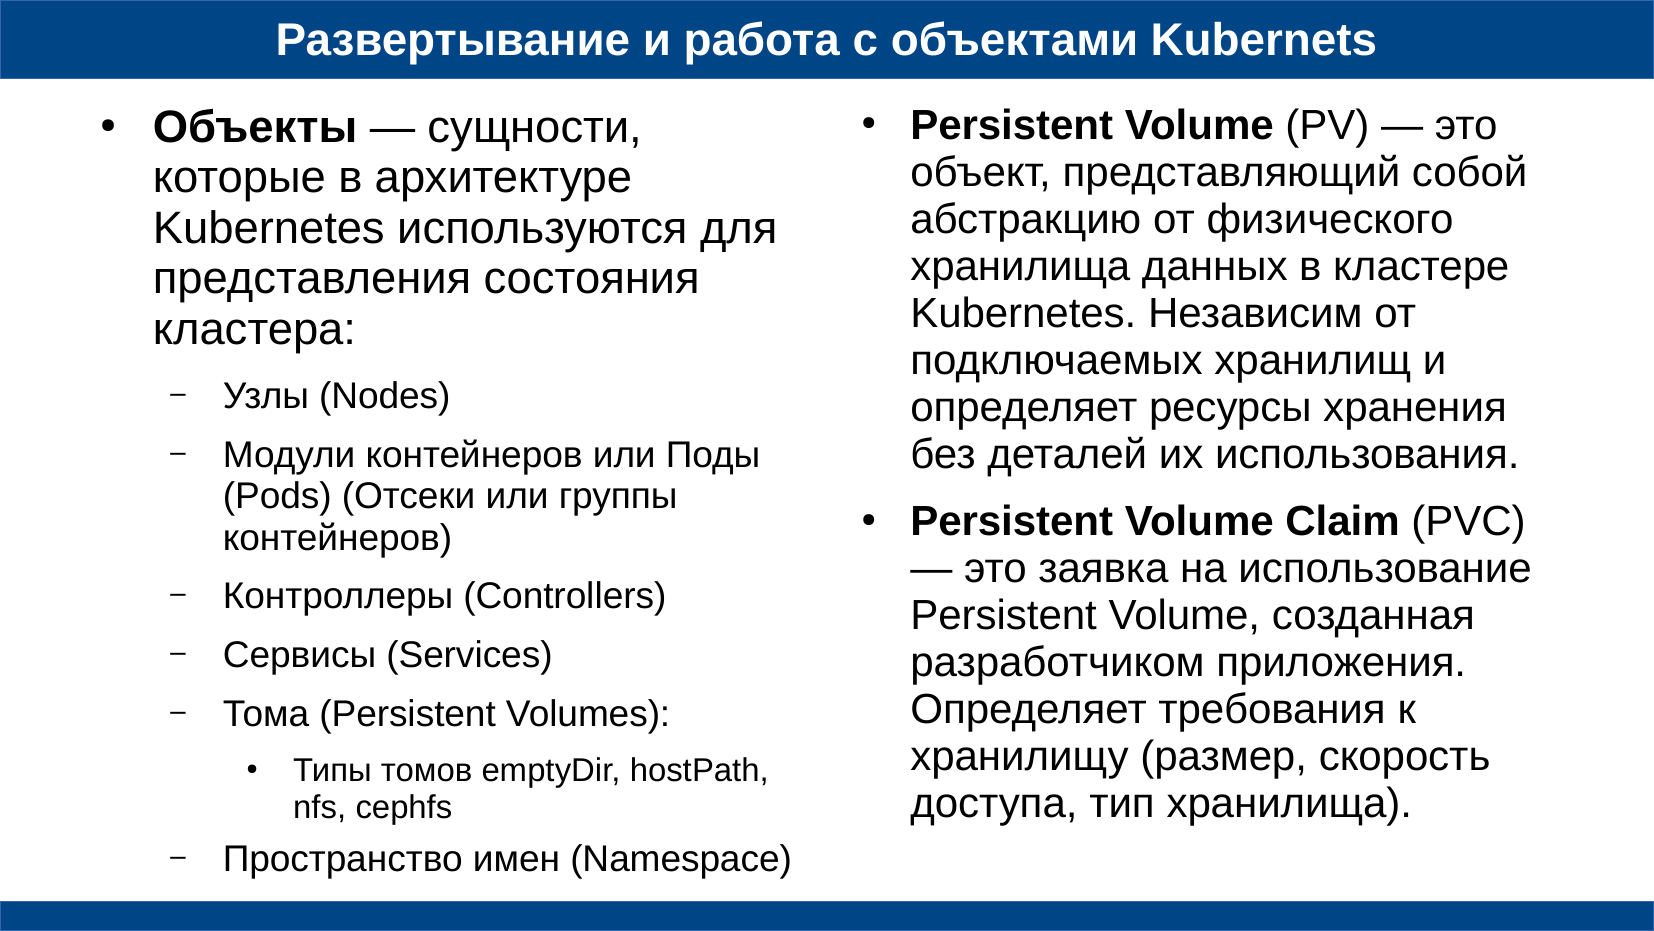

# Развертывание и работа с объектами Kubernets
Объекты — сущности, которые в архитектуре Kubernetes используются для представления состояния кластера:
Узлы (Nodes)
Модули контейнеров или Поды (Pods) (Отсеки или группы контейнеров)
Контроллеры (Controllers)
Сервисы (Services)
Тома (Persistent Volumes):
Типы томов emptyDir, hostPath, nfs, cephfs
Пространство имен (Namespace)
Persistent Volume (PV) — это объект, представляющий собой абстракцию от физического хранилища данных в кластере Kubernetes. Независим от подключаемых хранилищ и определяет ресурсы хранения без деталей их использования.
Persistent Volume Claim (PVC) — это заявка на использование Persistent Volume, созданная разработчиком приложения. Определяет требования к хранилищу (размер, скорость доступа, тип хранилища).